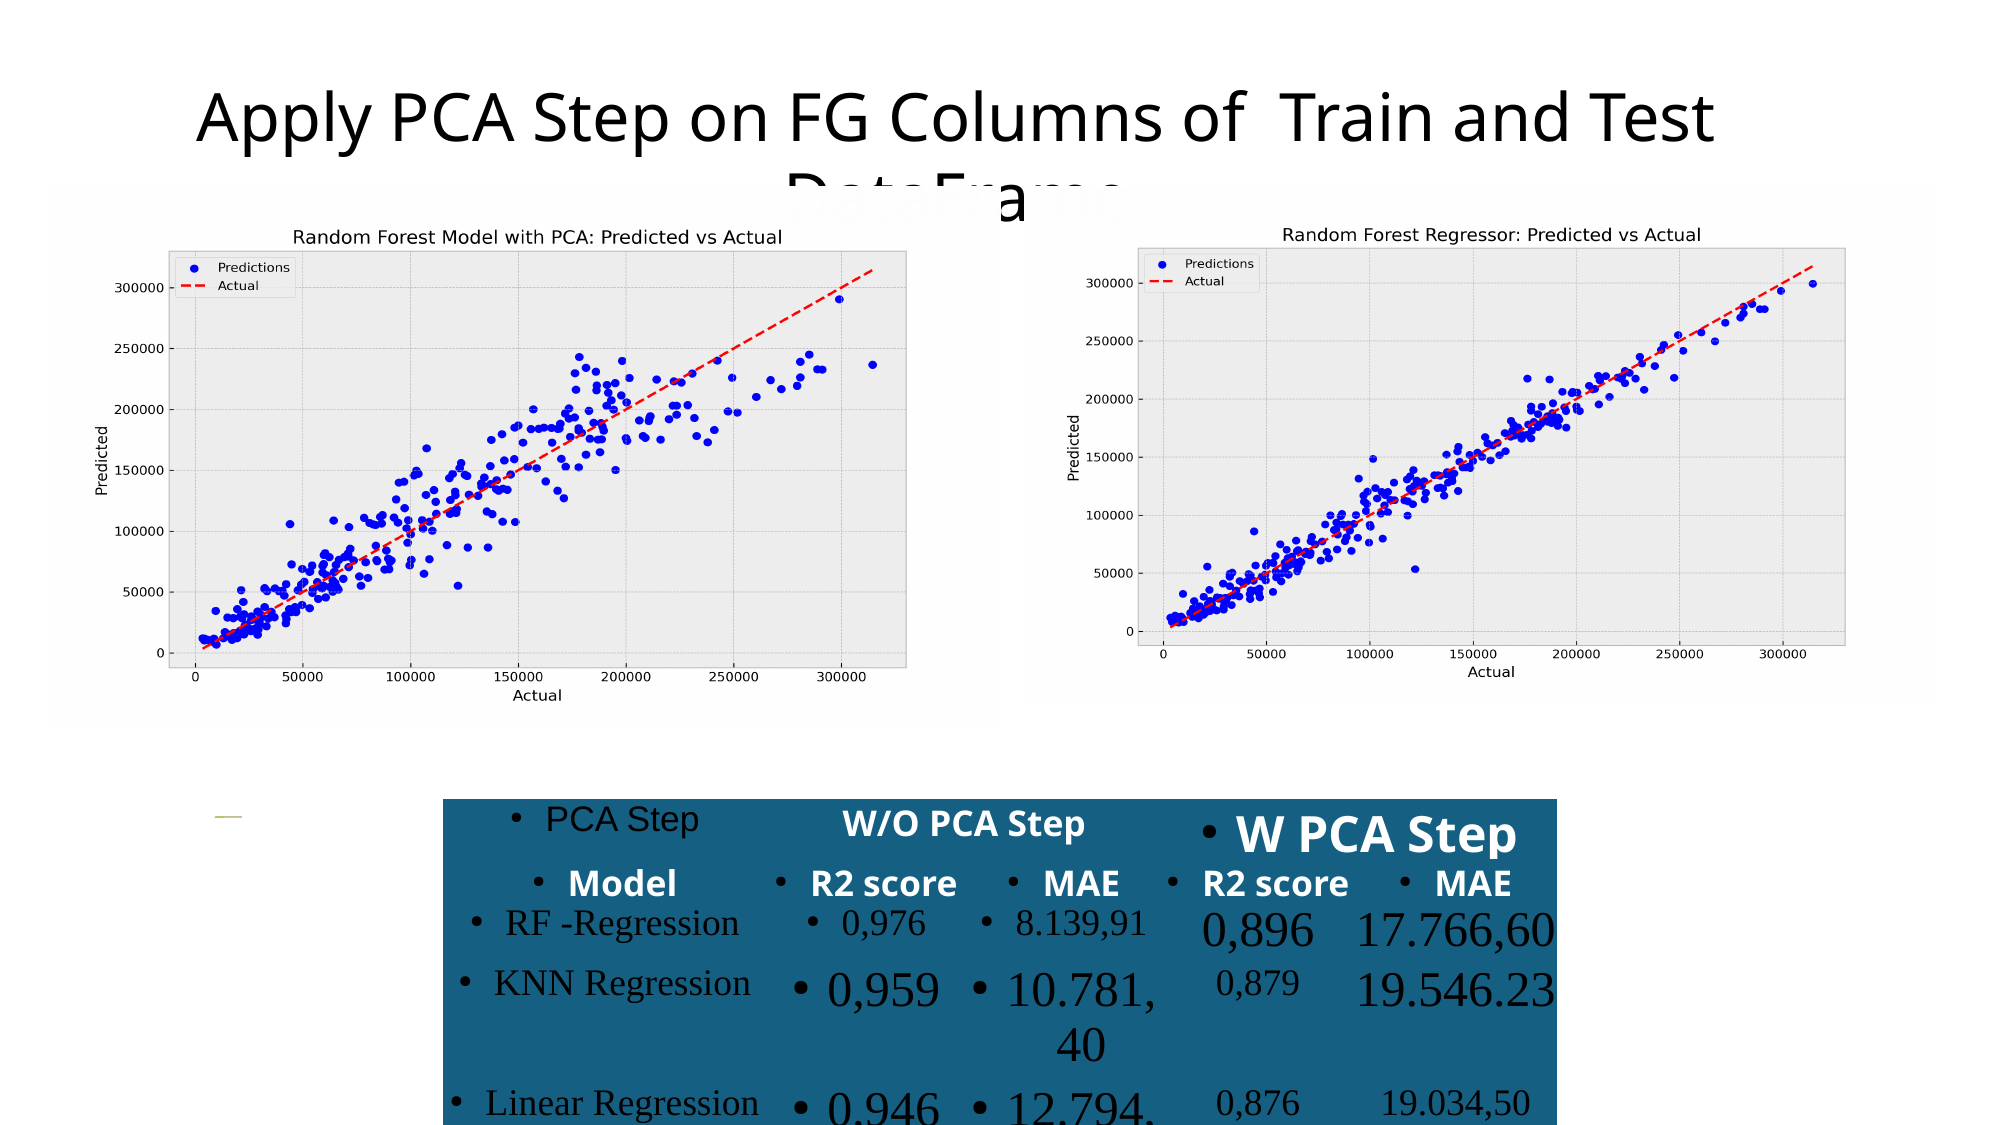

Apply PCA Step on FG Columns of Train and Test DataFrame
| PCA Step | W/O PCA Step | | W PCA Step | |
| --- | --- | --- | --- | --- |
| Model | R2 score | MAE | R2 score | MAE |
| RF -Regression | 0,976 | 8.139,91 | 0,896 | 17.766,60 |
| KNN Regression | 0,959 | 10.781,40 | 0,879 | 19.546.23 |
| Linear Regression | 0,946 | 12.794,24 | 0,876 | 19.034,50 |